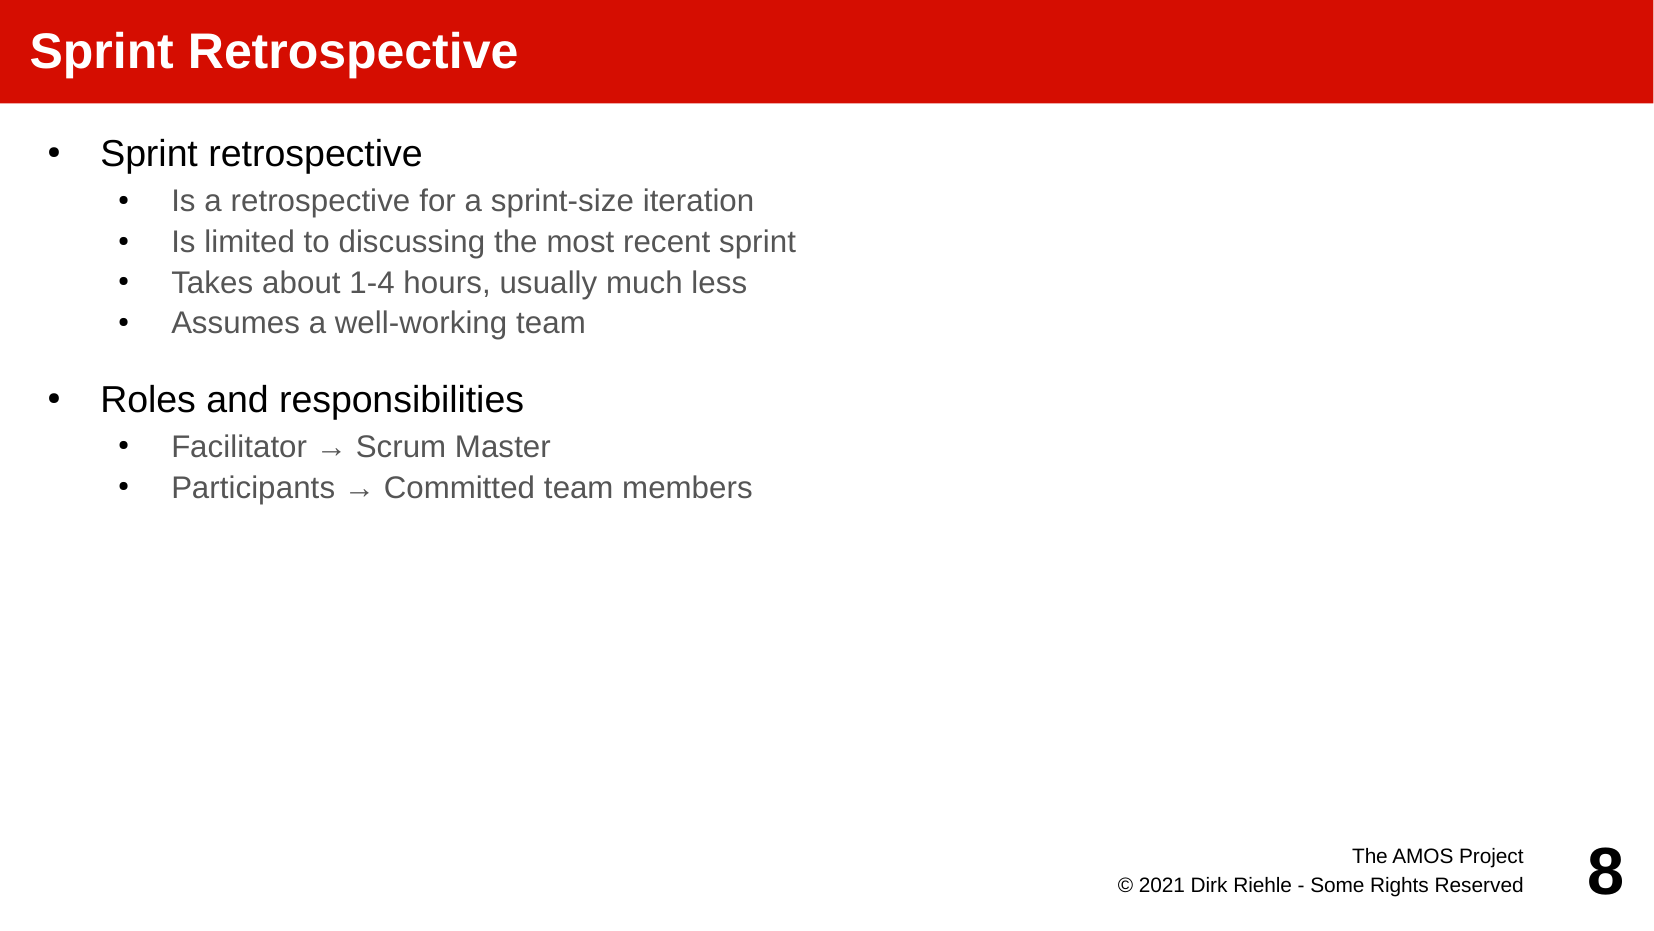

# Sprint Retrospective
Sprint retrospective
Is a retrospective for a sprint-size iteration
Is limited to discussing the most recent sprint
Takes about 1-4 hours, usually much less
Assumes a well-working team
Roles and responsibilities
Facilitator → Scrum Master
Participants → Committed team members
The AMOS Project
8
© 2021 Dirk Riehle - Some Rights Reserved